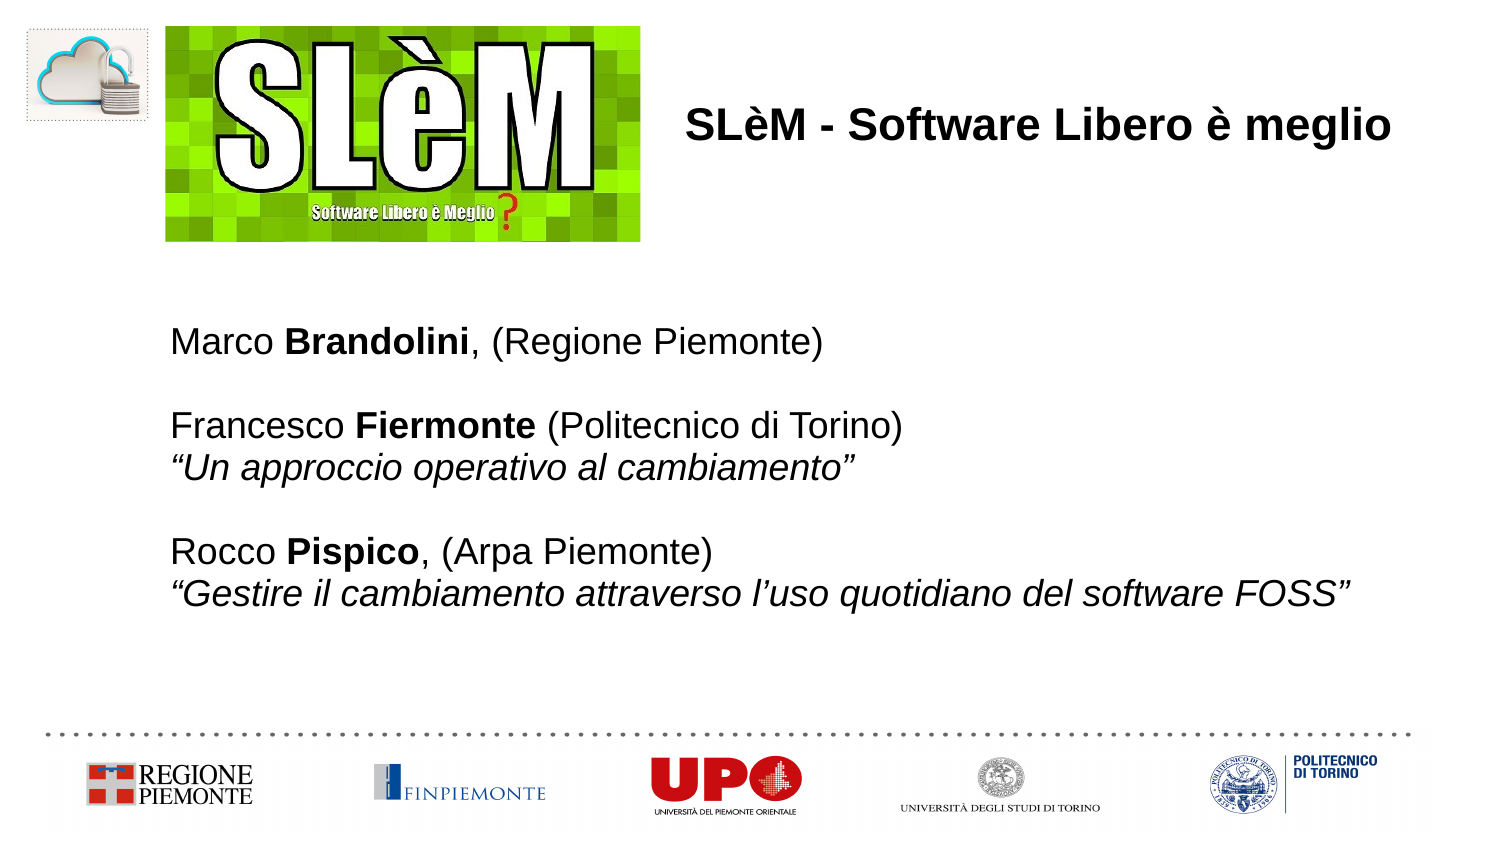

SLèM - Software Libero è meglio
Marco Brandolini, (Regione Piemonte)
Francesco Fiermonte (Politecnico di Torino)
“Un approccio operativo al cambiamento”
Rocco Pispico, (Arpa Piemonte)
“Gestire il cambiamento attraverso l’uso quotidiano del software FOSS”